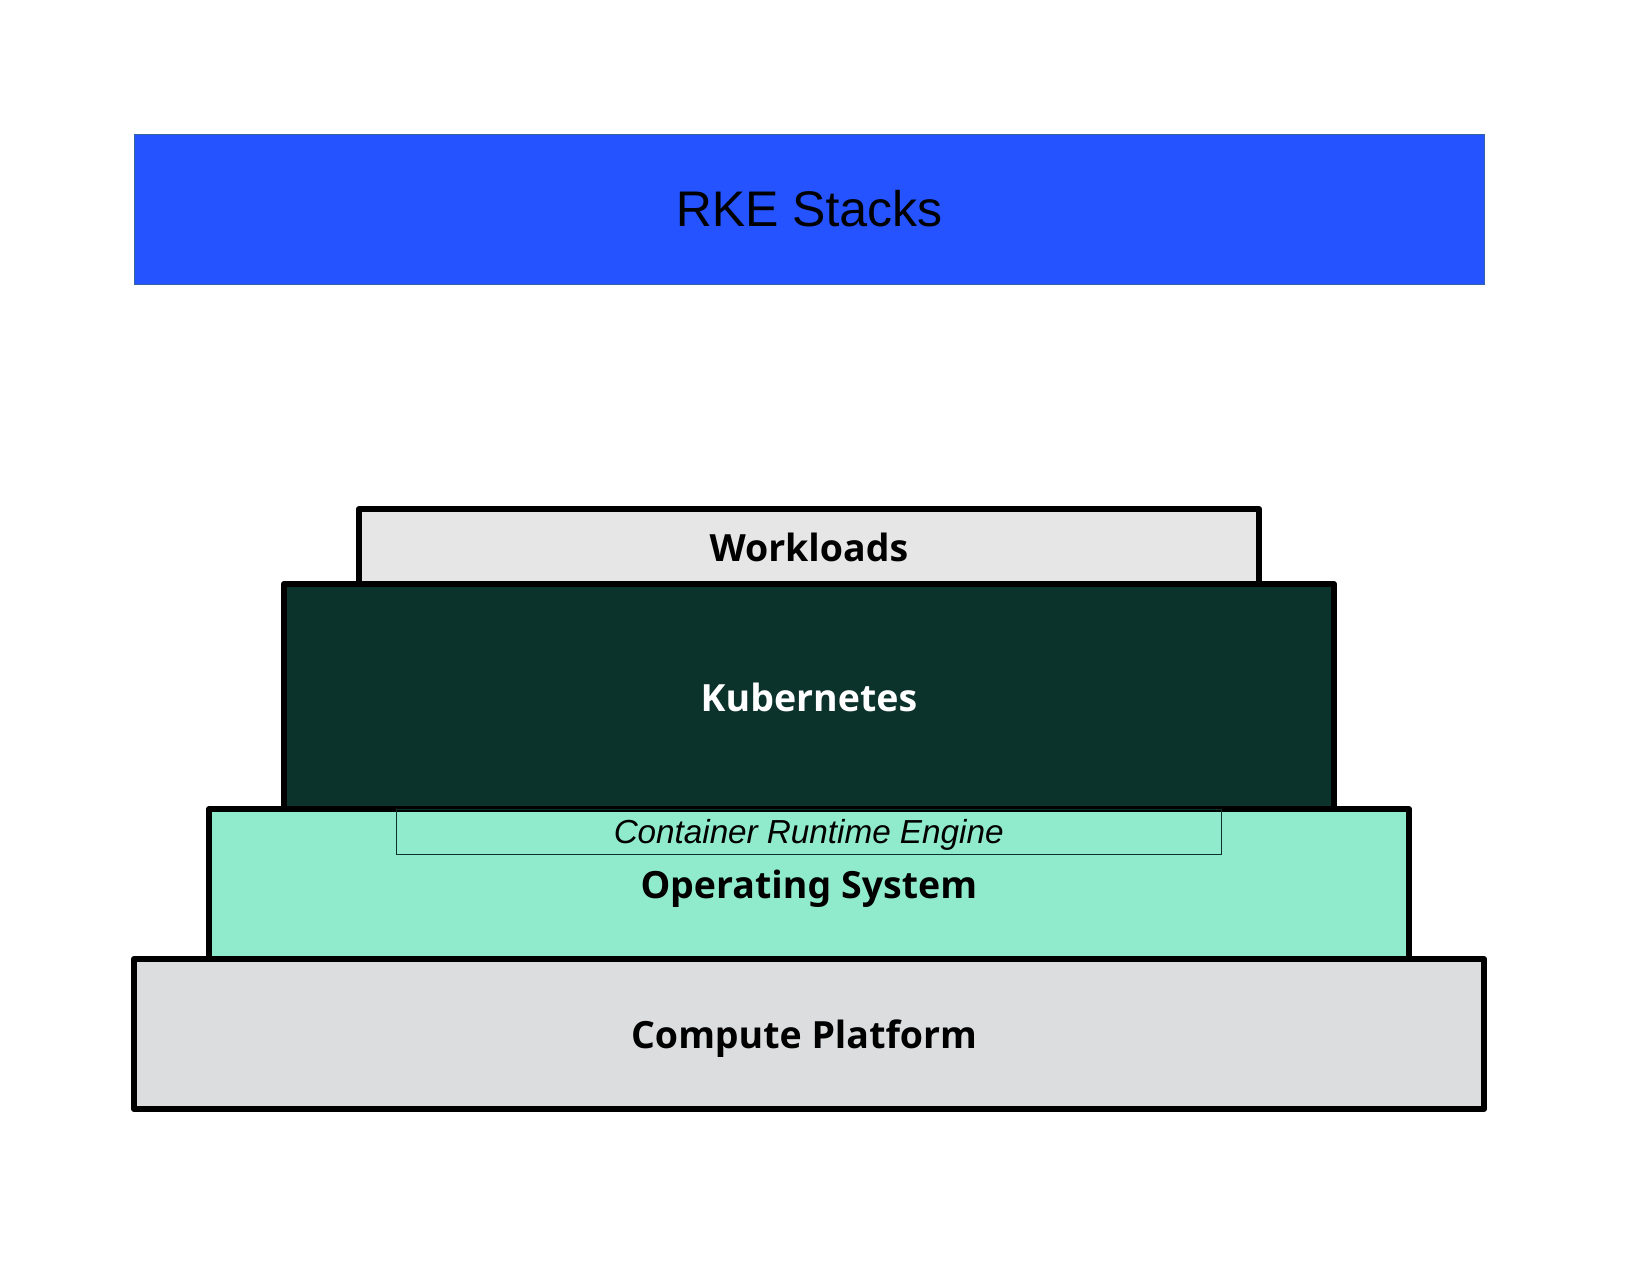

RKE Stacks
Workloads
Kubernetes
Operating System
Container Runtime Engine
Compute Platform